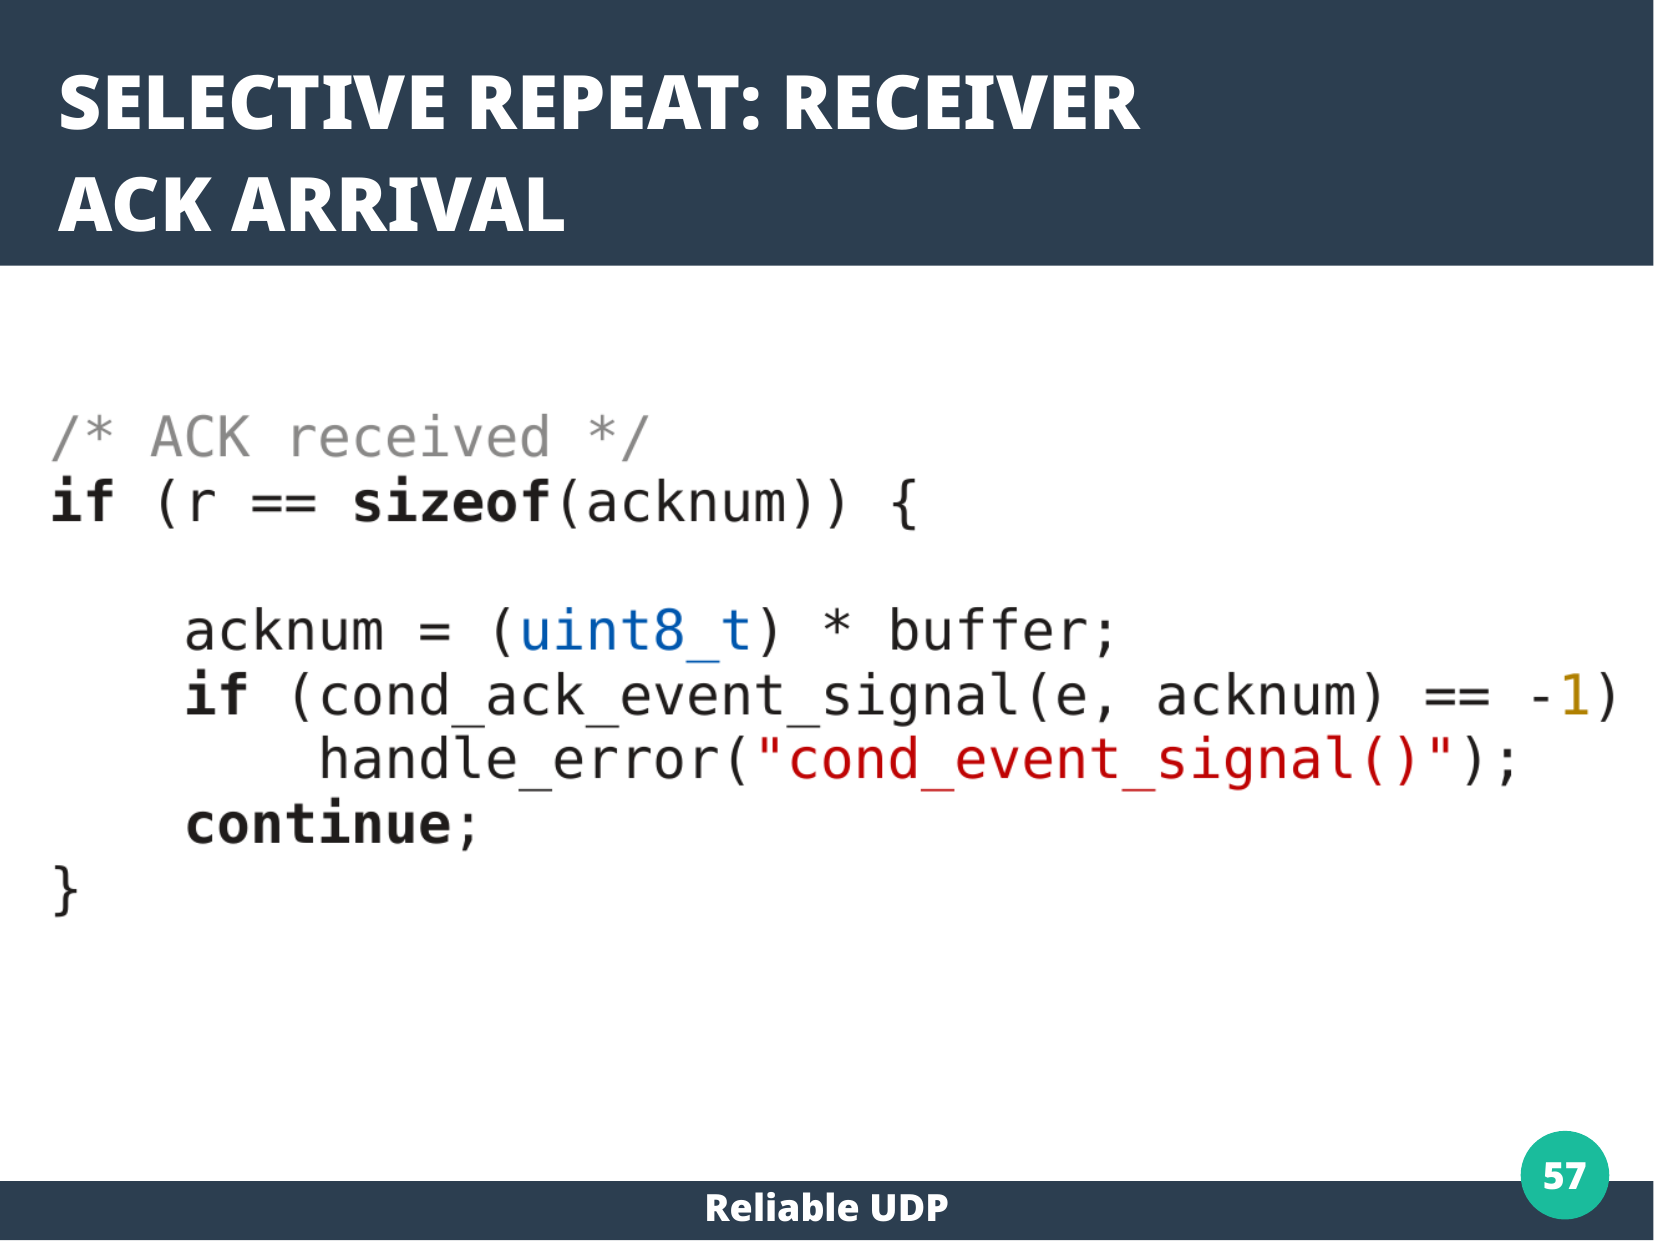

# SELECTIVE REPEAT: RECEIVER ACK ARRIVAL
57
Reliable UDP